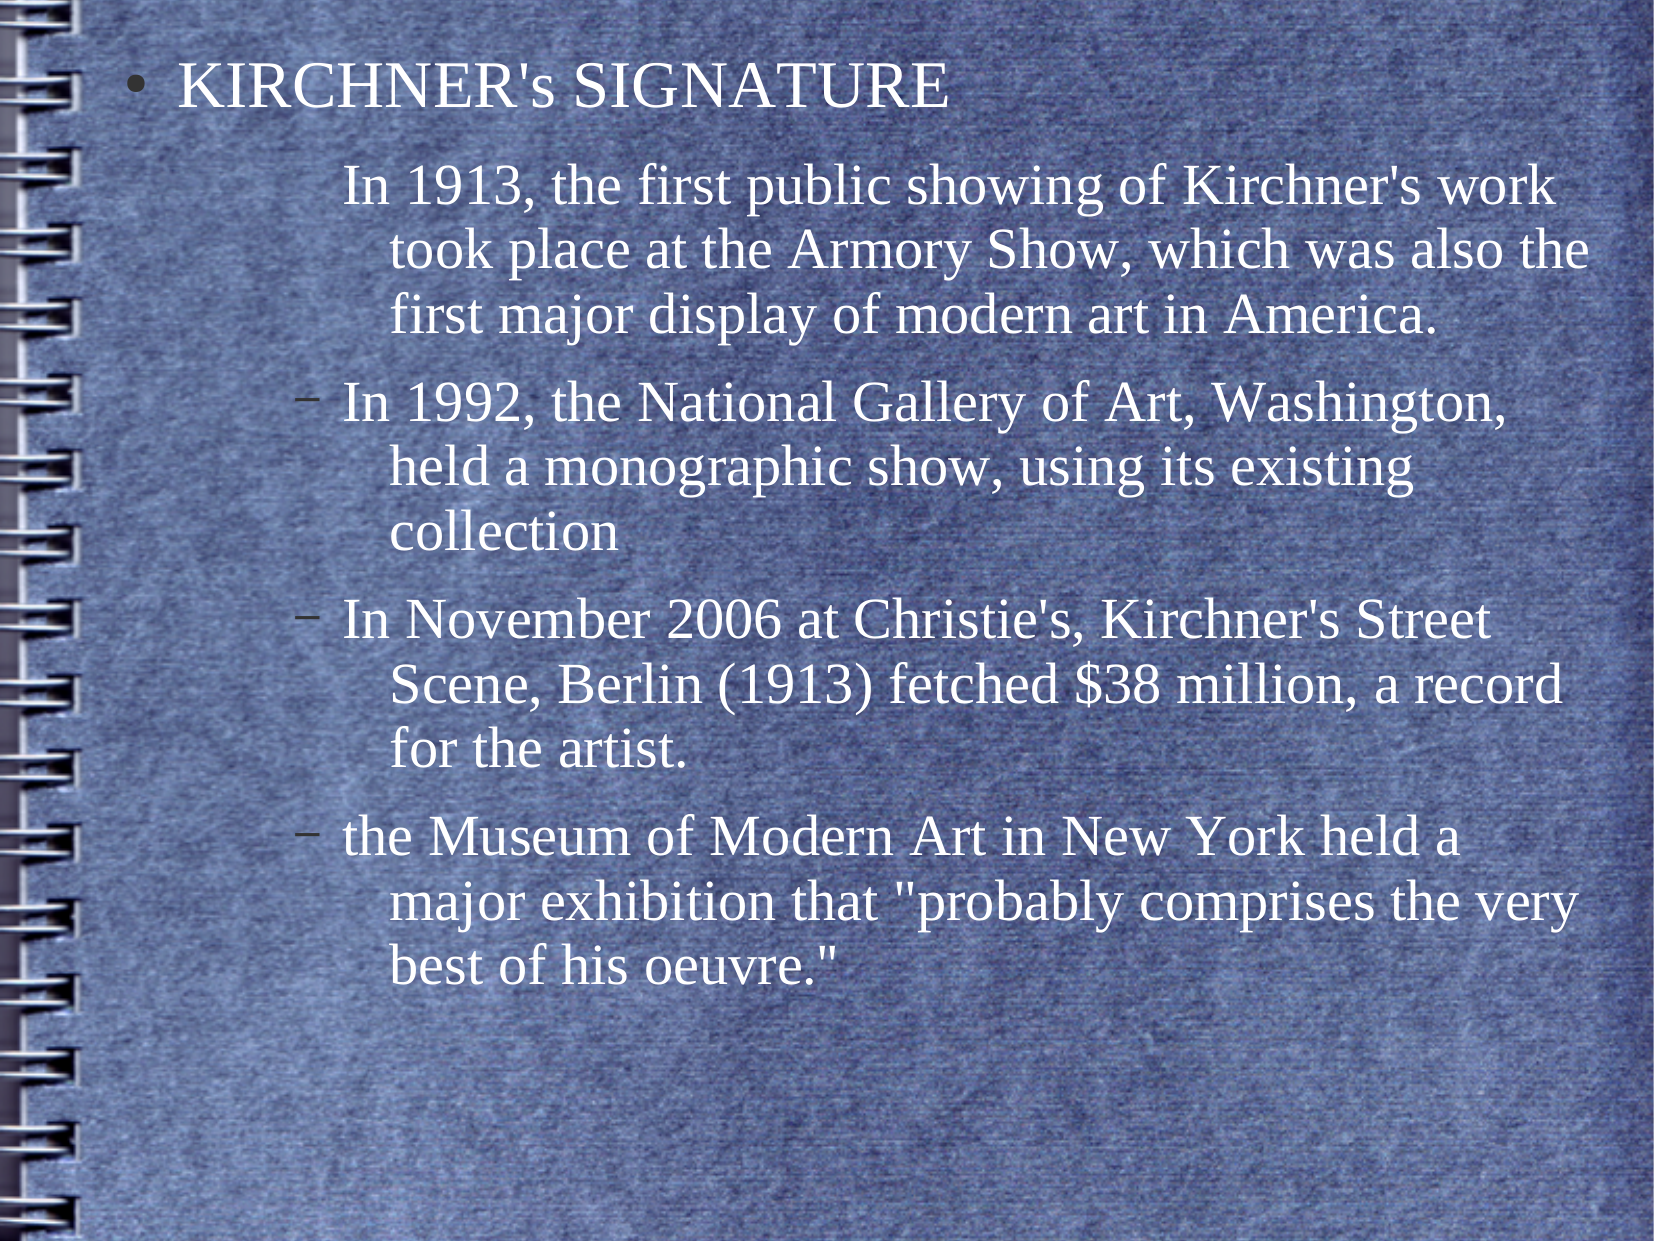

# KIRCHNER's SIGNATURE
In 1913, the first public showing of Kirchner's work took place at the Armory Show, which was also the first major display of modern art in America.
In 1992, the National Gallery of Art, Washington, held a monographic show, using its existing collection
In November 2006 at Christie's, Kirchner's Street Scene, Berlin (1913) fetched $38 million, a record for the artist.
the Museum of Modern Art in New York held a major exhibition that "probably comprises the very best of his oeuvre.''